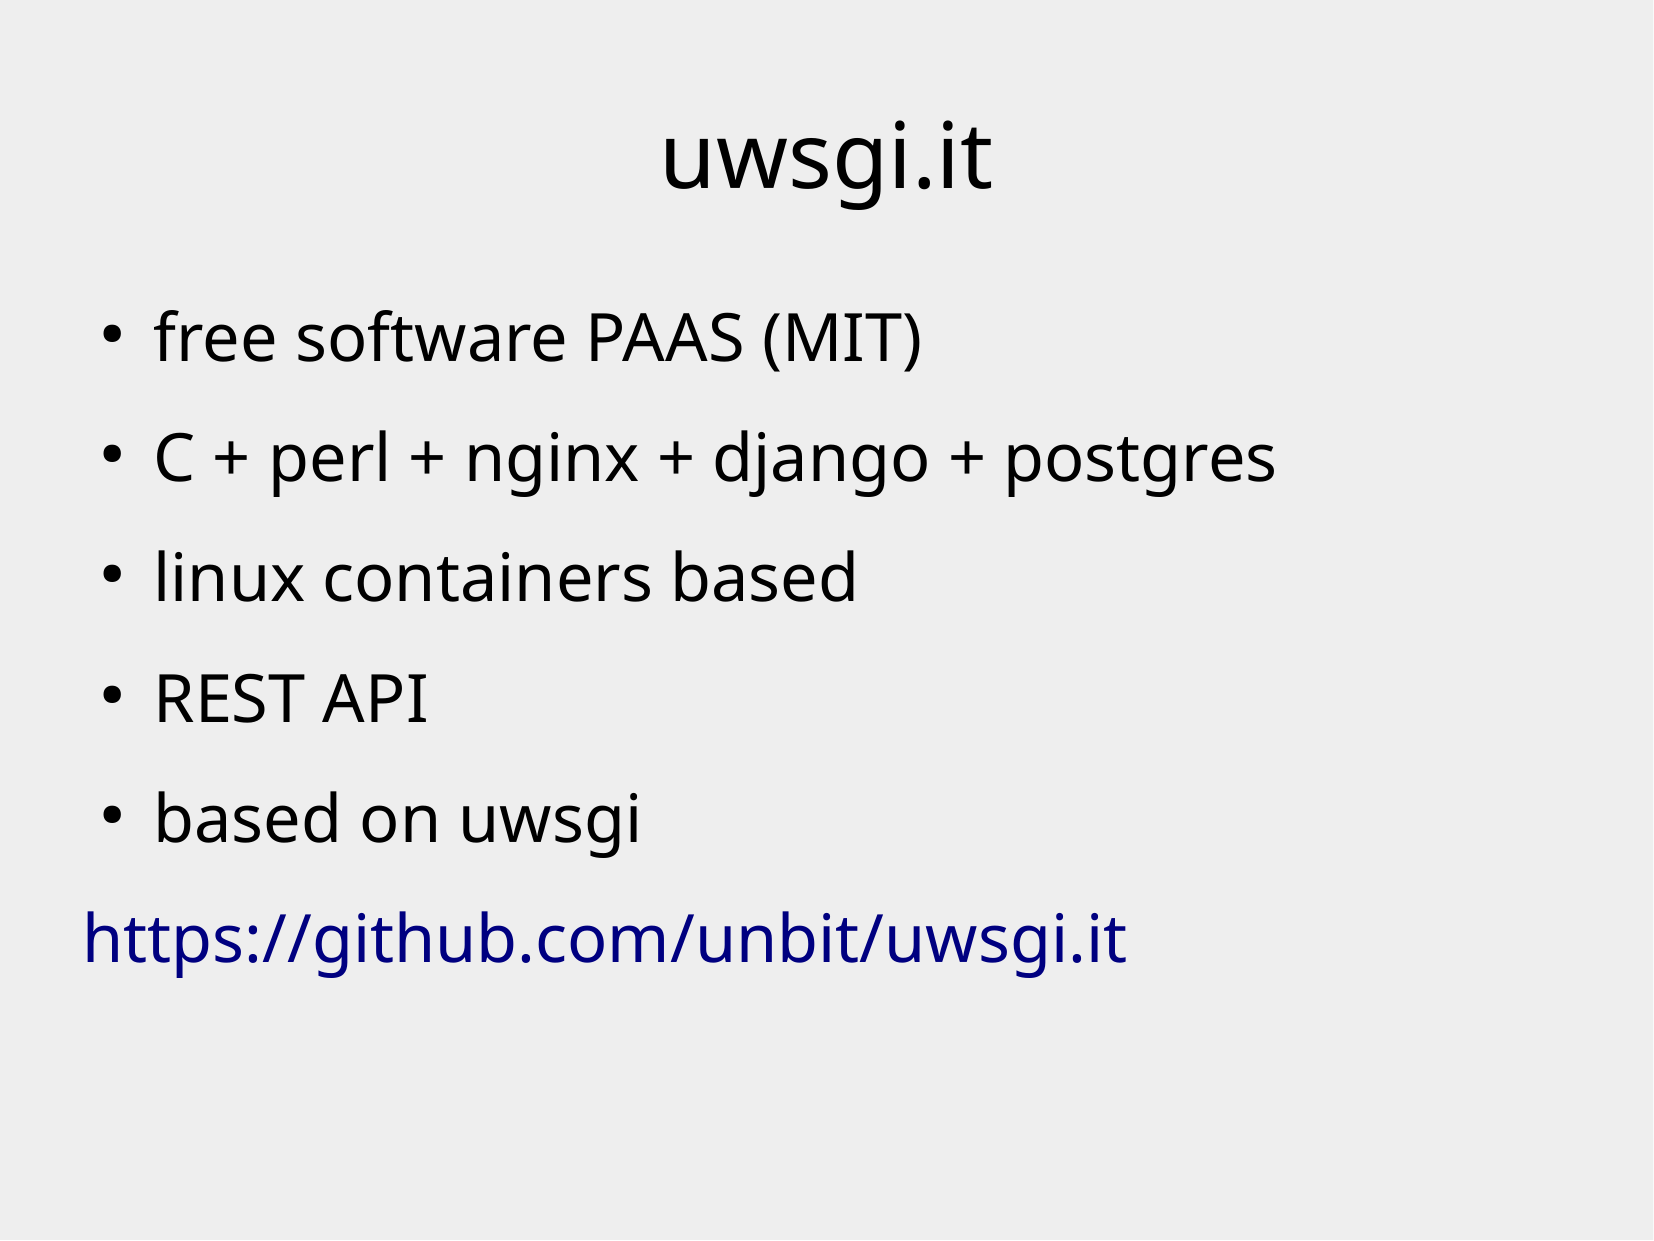

# uwsgi.it
free software PAAS (MIT)
C + perl + nginx + django + postgres
linux containers based
REST API
based on uwsgi
https://github.com/unbit/uwsgi.it